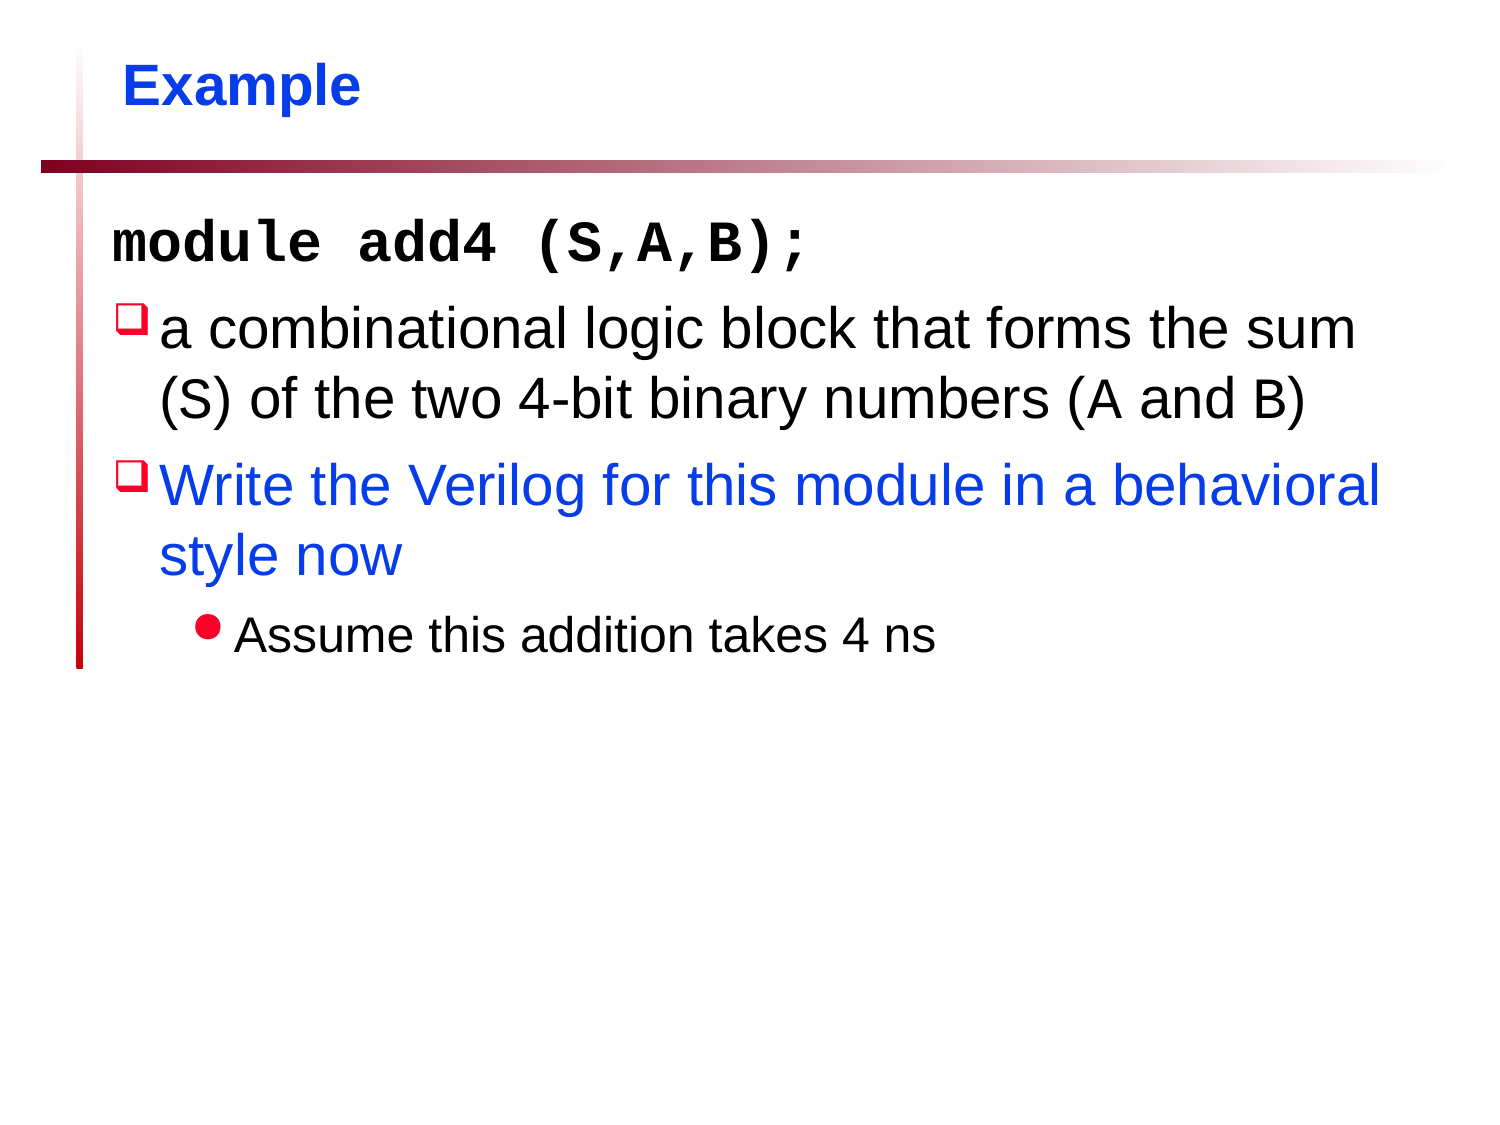

# Example
module add4 (S,A,B);
a combinational logic block that forms the sum (S) of the two 4-bit binary numbers (A and B)
Write the Verilog for this module in a behavioral style now
Assume this addition takes 4 ns